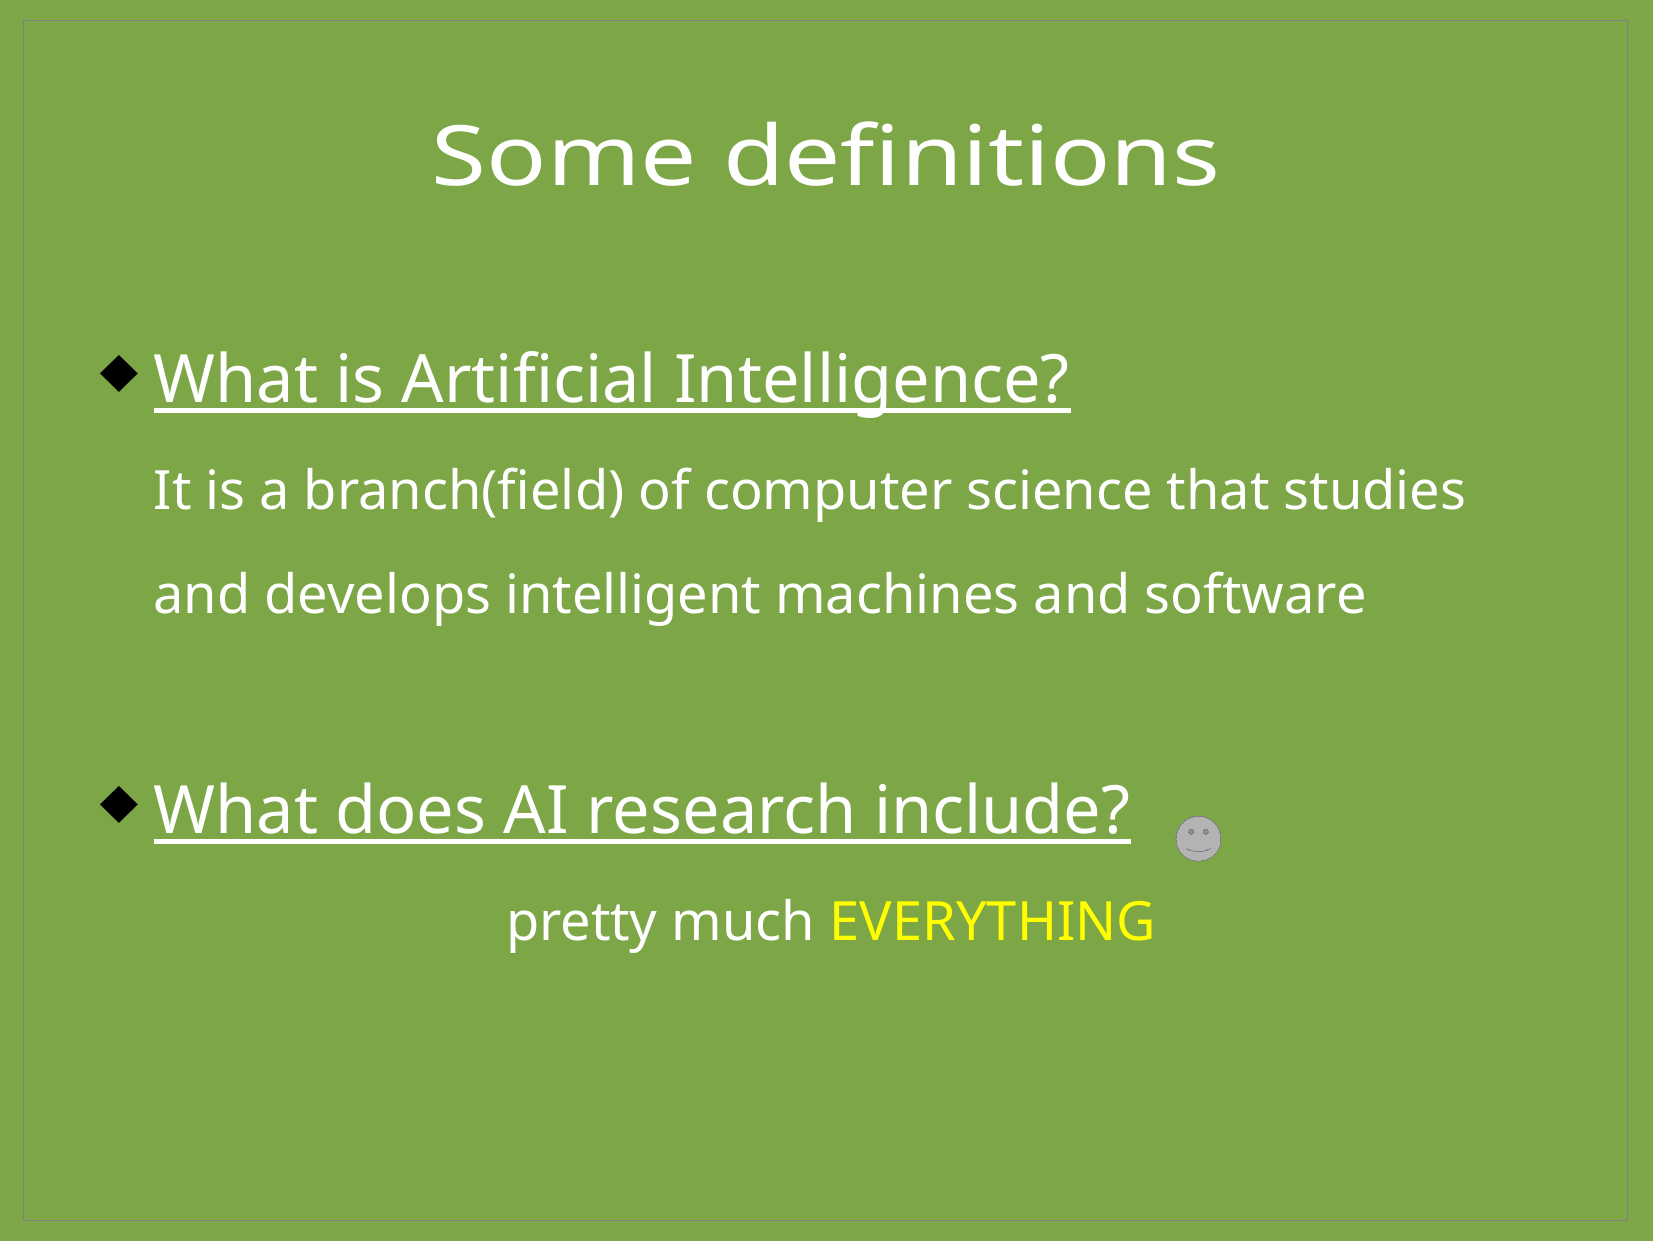

# Some definitions
What is Artificial Intelligence?
It is a branch(field) of computer science that studies
and develops intelligent machines and software
What does AI research include?
pretty much EVERYTHING